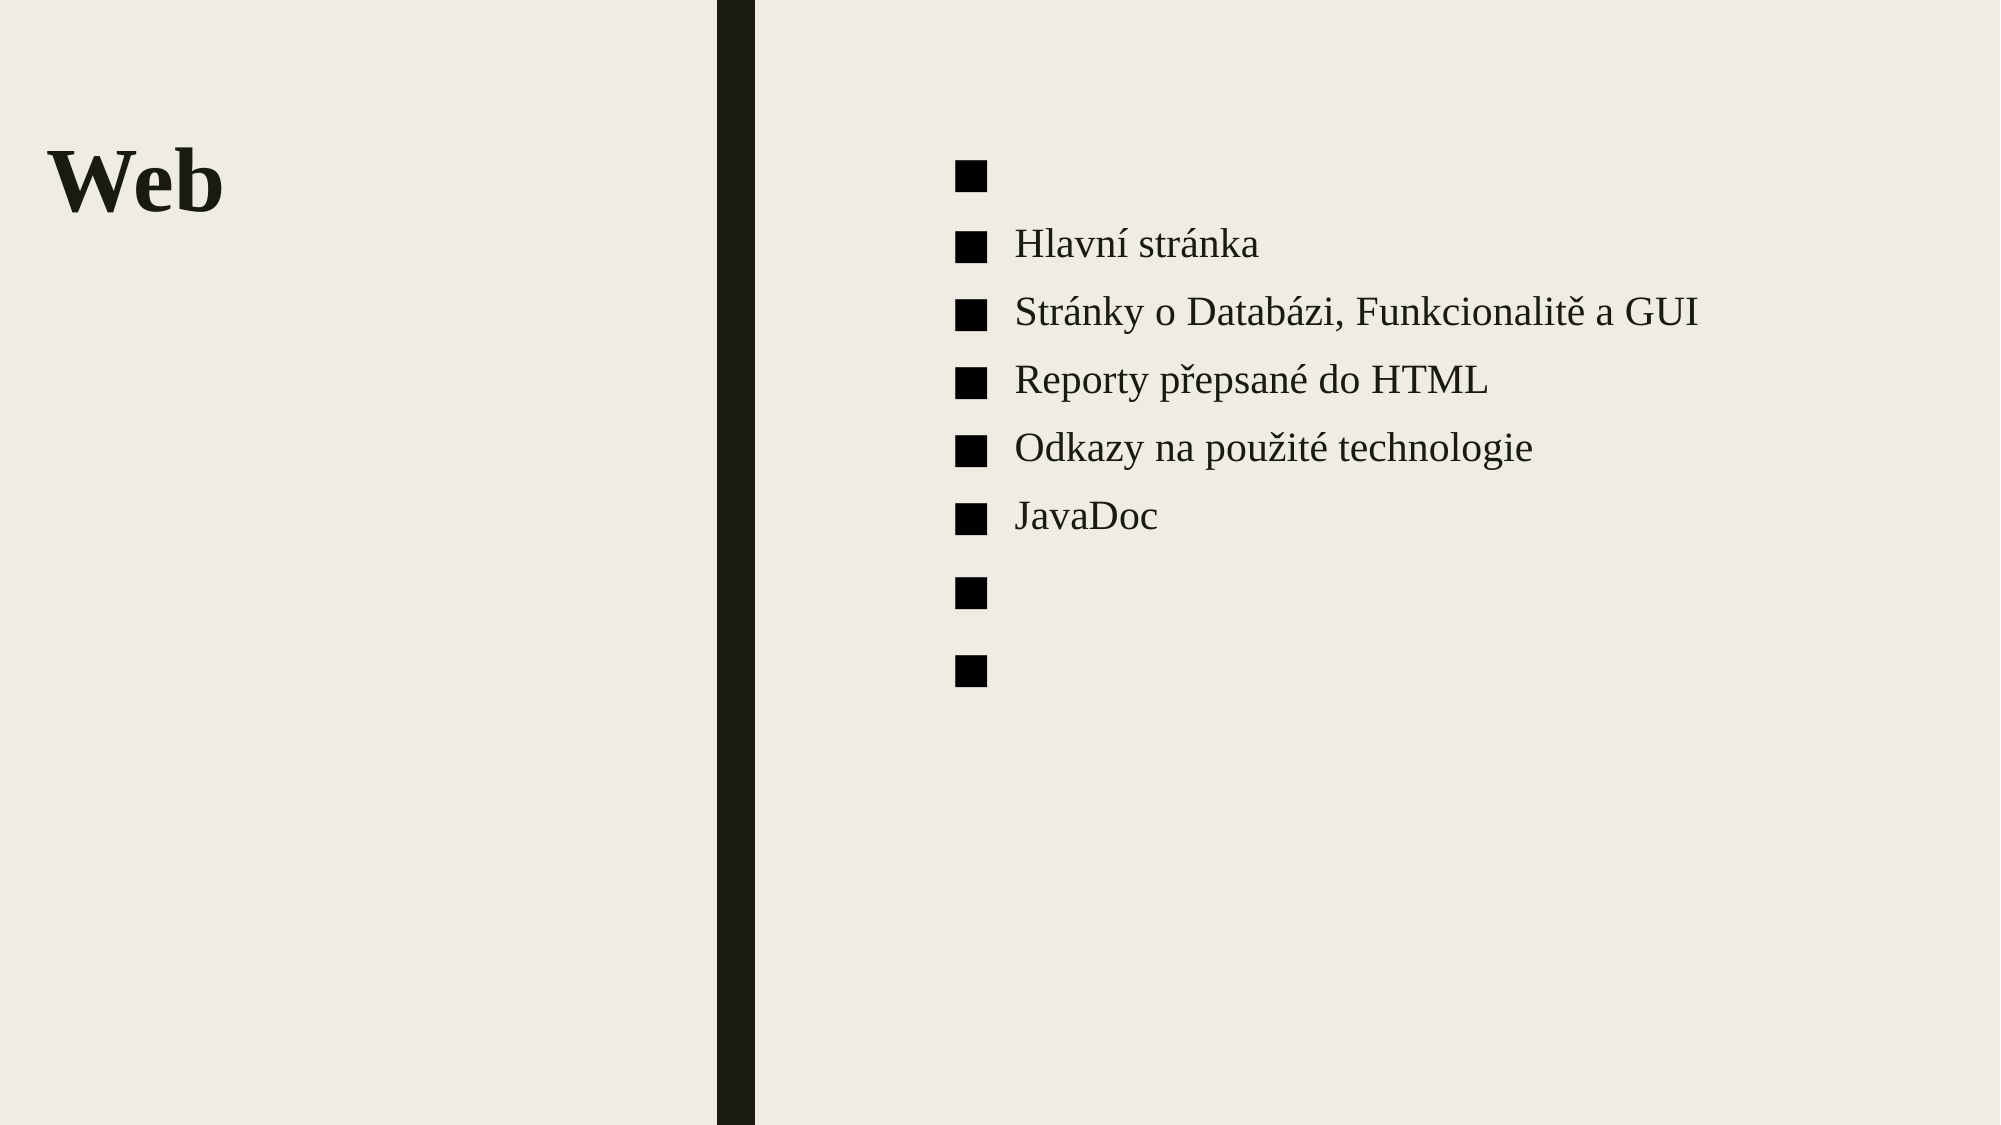

# Web
Hlavní stránka
Stránky o Databázi, Funkcionalitě a GUI
Reporty přepsané do HTML
Odkazy na použité technologie
JavaDoc